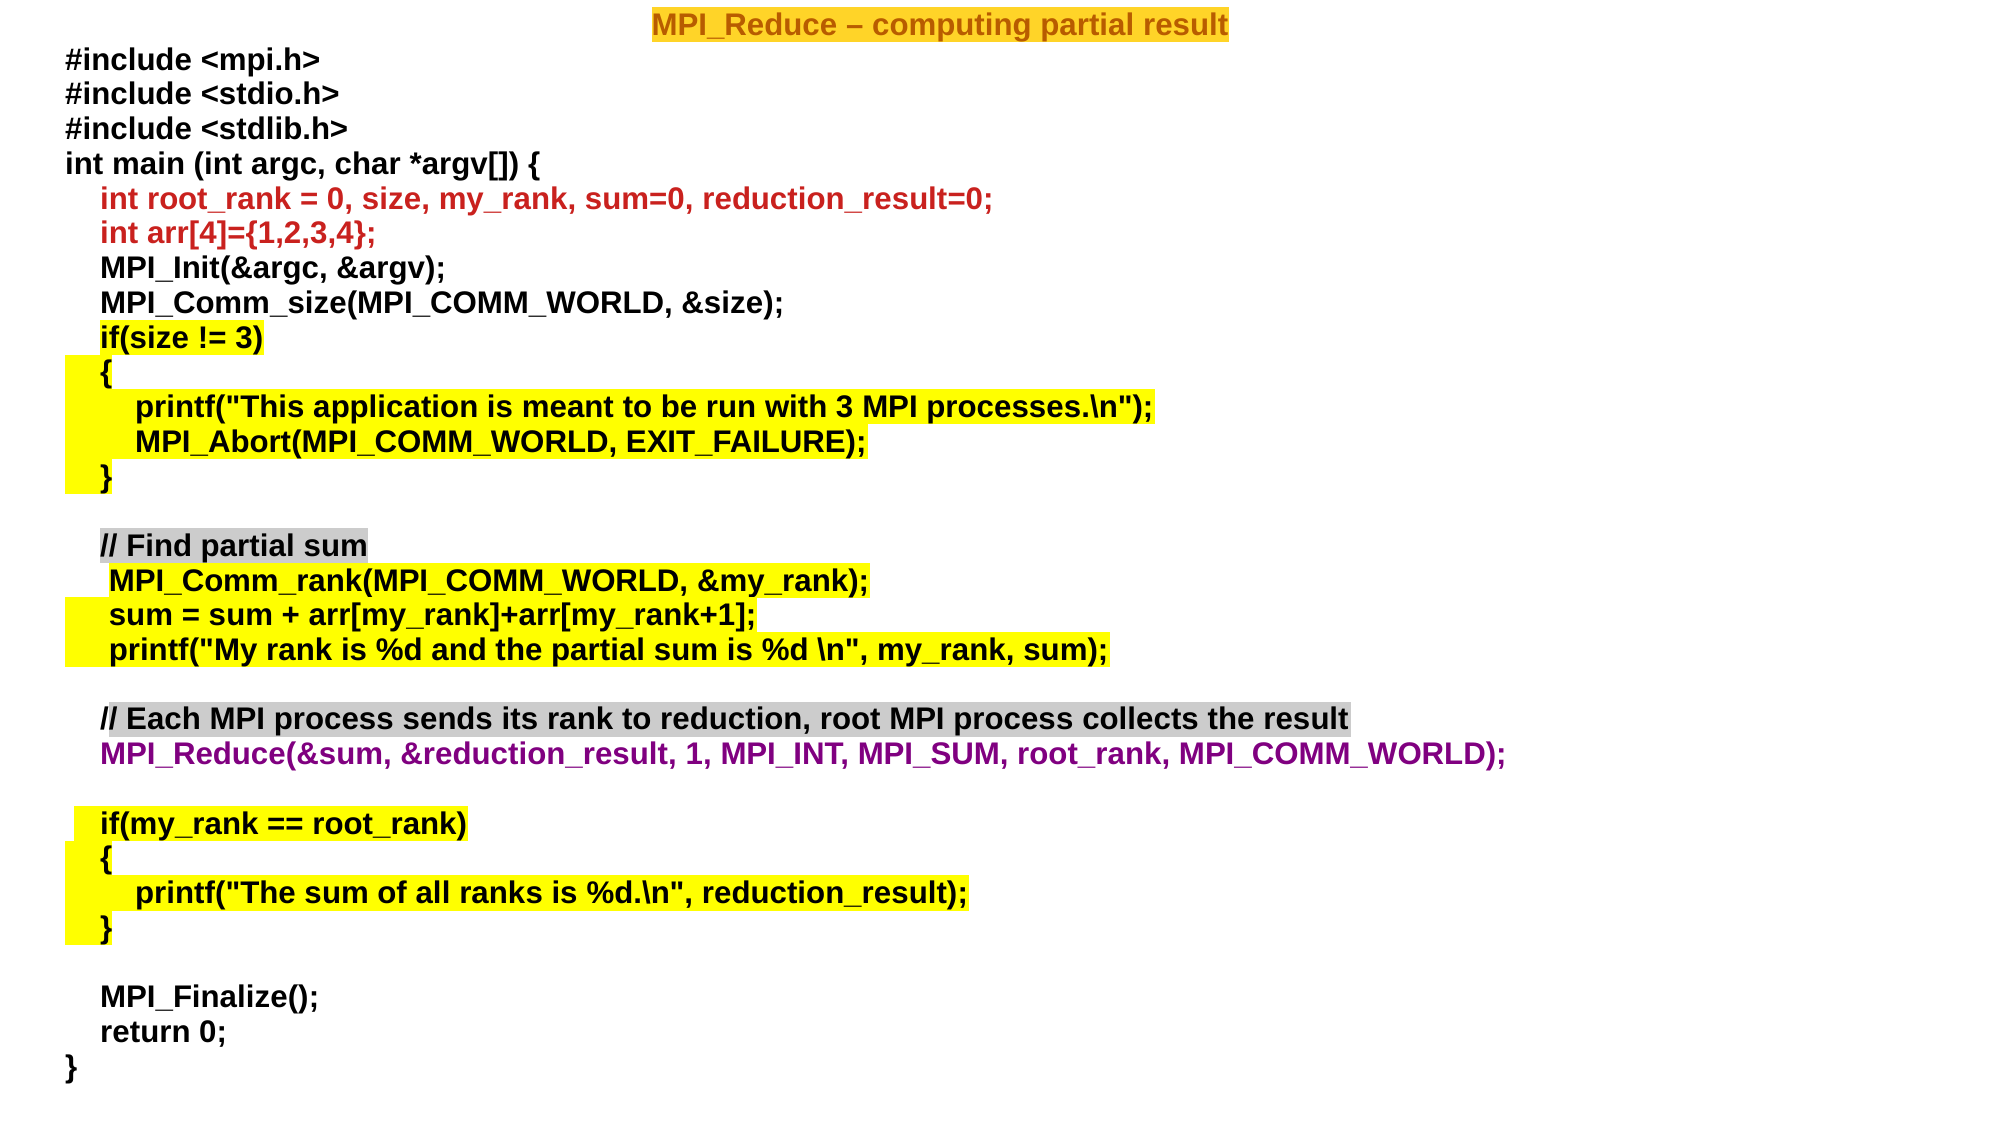

MPI_Reduce – computing partial result
#include <mpi.h>
#include <stdio.h>
#include <stdlib.h>
int main (int argc, char *argv[]) {
 int root_rank = 0, size, my_rank, sum=0, reduction_result=0;
 int arr[4]={1,2,3,4};
 MPI_Init(&argc, &argv);
 MPI_Comm_size(MPI_COMM_WORLD, &size);
 if(size != 3)
 {
 printf("This application is meant to be run with 3 MPI processes.\n");
 MPI_Abort(MPI_COMM_WORLD, EXIT_FAILURE);
 }
 // Find partial sum
 MPI_Comm_rank(MPI_COMM_WORLD, &my_rank);
 sum = sum + arr[my_rank]+arr[my_rank+1];
 printf("My rank is %d and the partial sum is %d \n", my_rank, sum);
 // Each MPI process sends its rank to reduction, root MPI process collects the result
 MPI_Reduce(&sum, &reduction_result, 1, MPI_INT, MPI_SUM, root_rank, MPI_COMM_WORLD);
 if(my_rank == root_rank)
 {
 printf("The sum of all ranks is %d.\n", reduction_result);
 }
 MPI_Finalize();
 return 0;
}